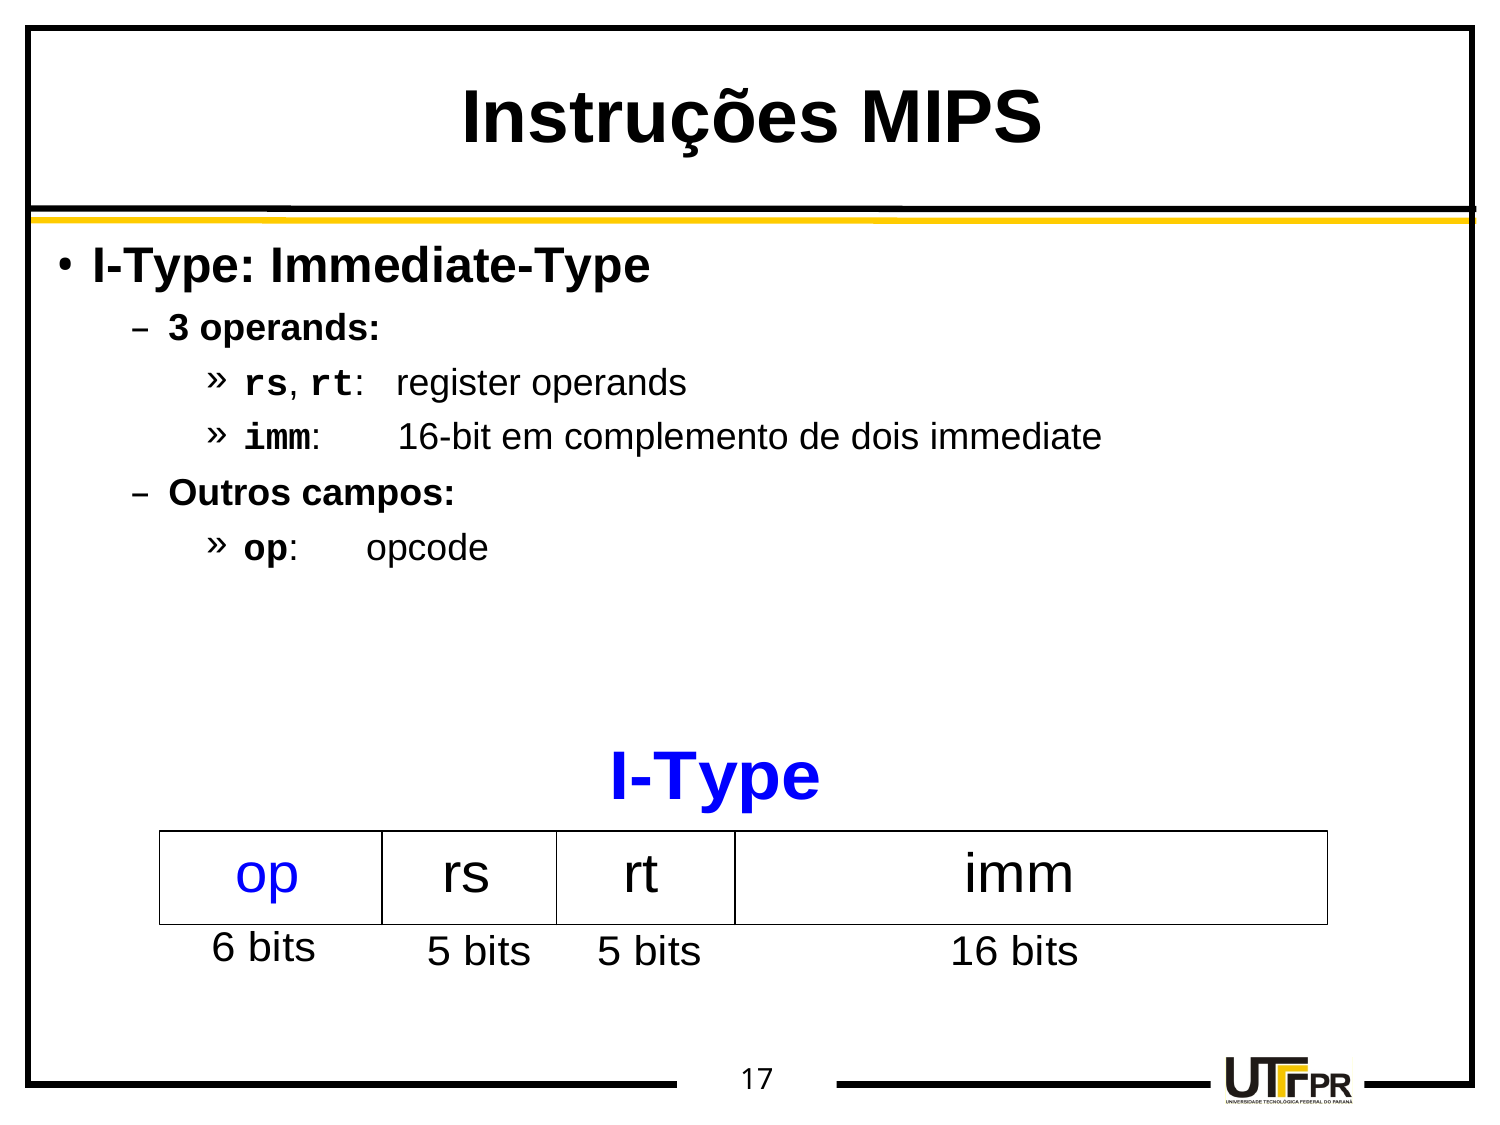

Instruções MIPS
# I-Type: Immediate-Type
3 operands:
rs, rt: register operands
imm:	 16-bit em complemento de dois immediate
Outros campos:
op: 	 opcode